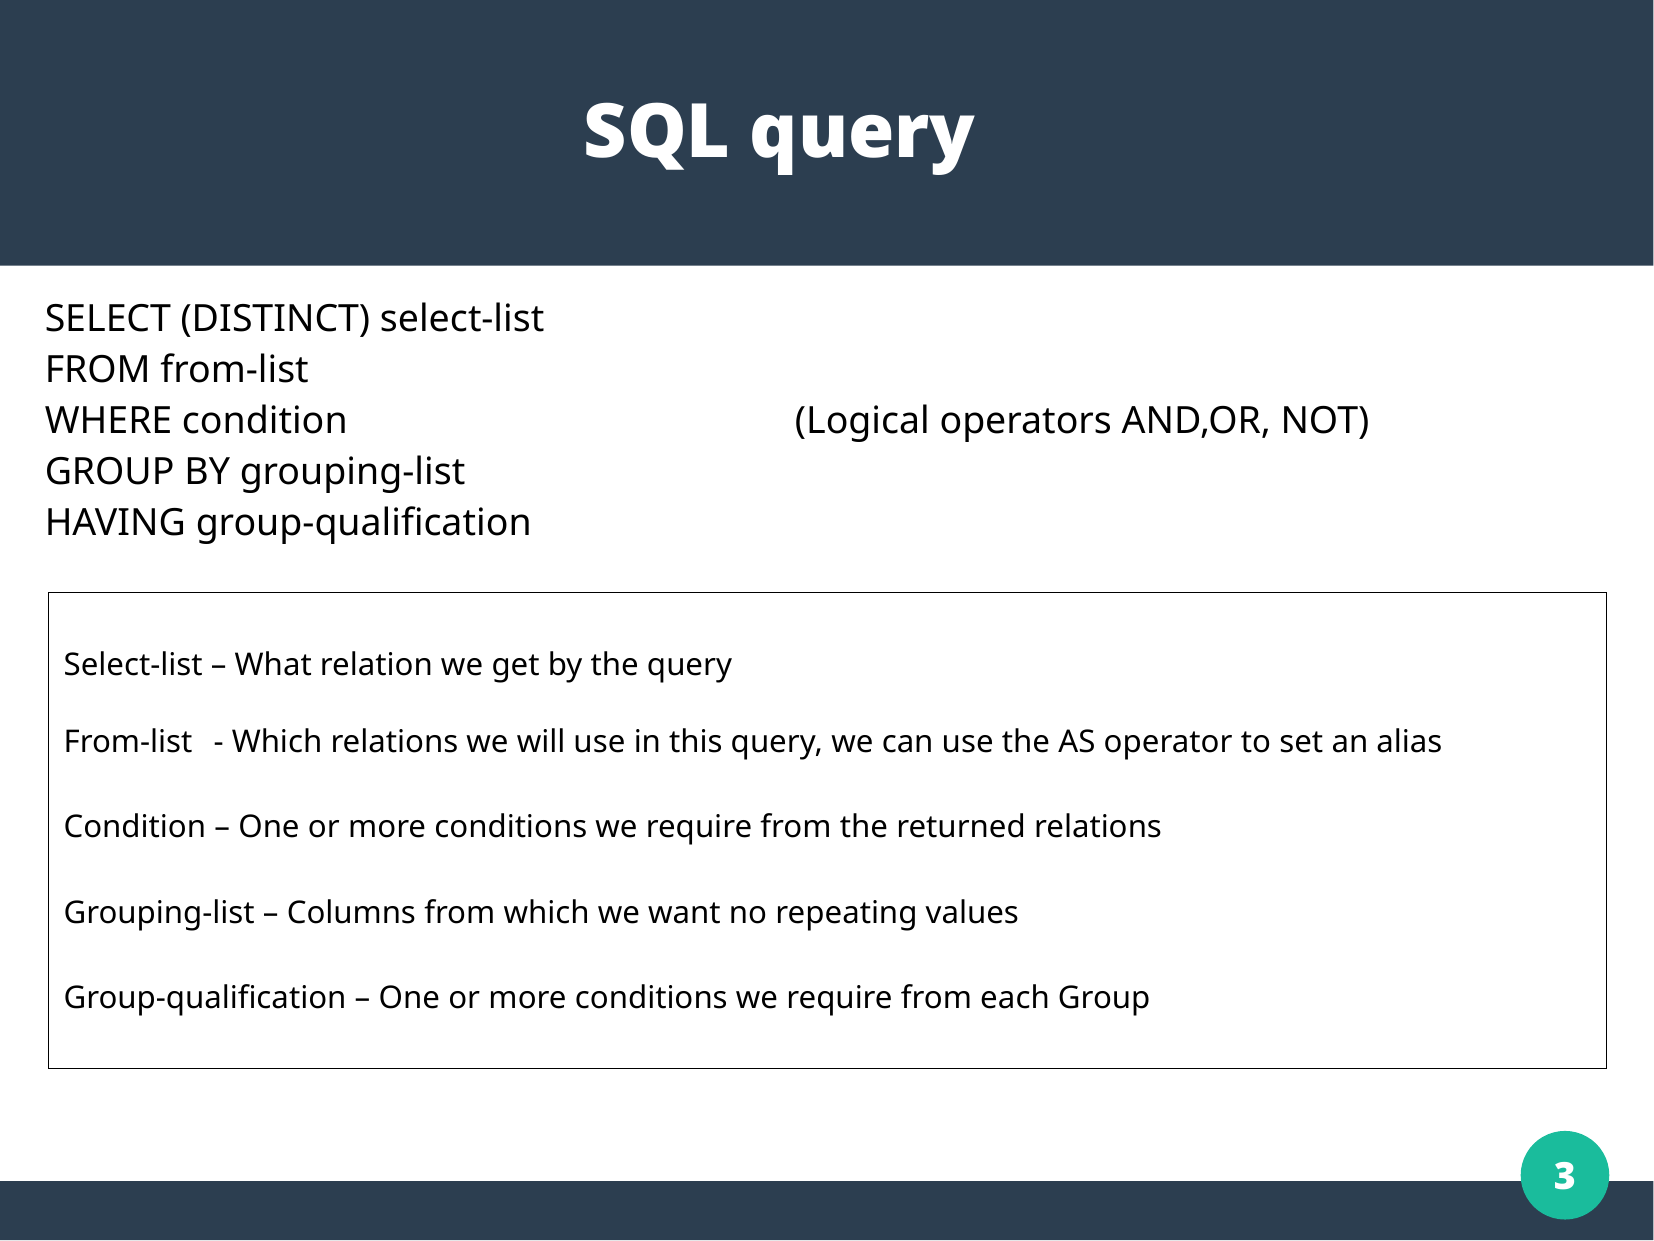

# SQL query
SELECT (DISTINCT) select-list
FROM from-list
WHERE condition 						(Logical operators AND,OR, NOT)
GROUP BY grouping-list
HAVING group-qualification
Select-list – What relation we get by the query
From-list 	- Which relations we will use in this query, we can use the AS operator to set an alias
Condition – One or more conditions we require from the returned relations
Grouping-list – Columns from which we want no repeating values
Group-qualification – One or more conditions we require from each Group
3